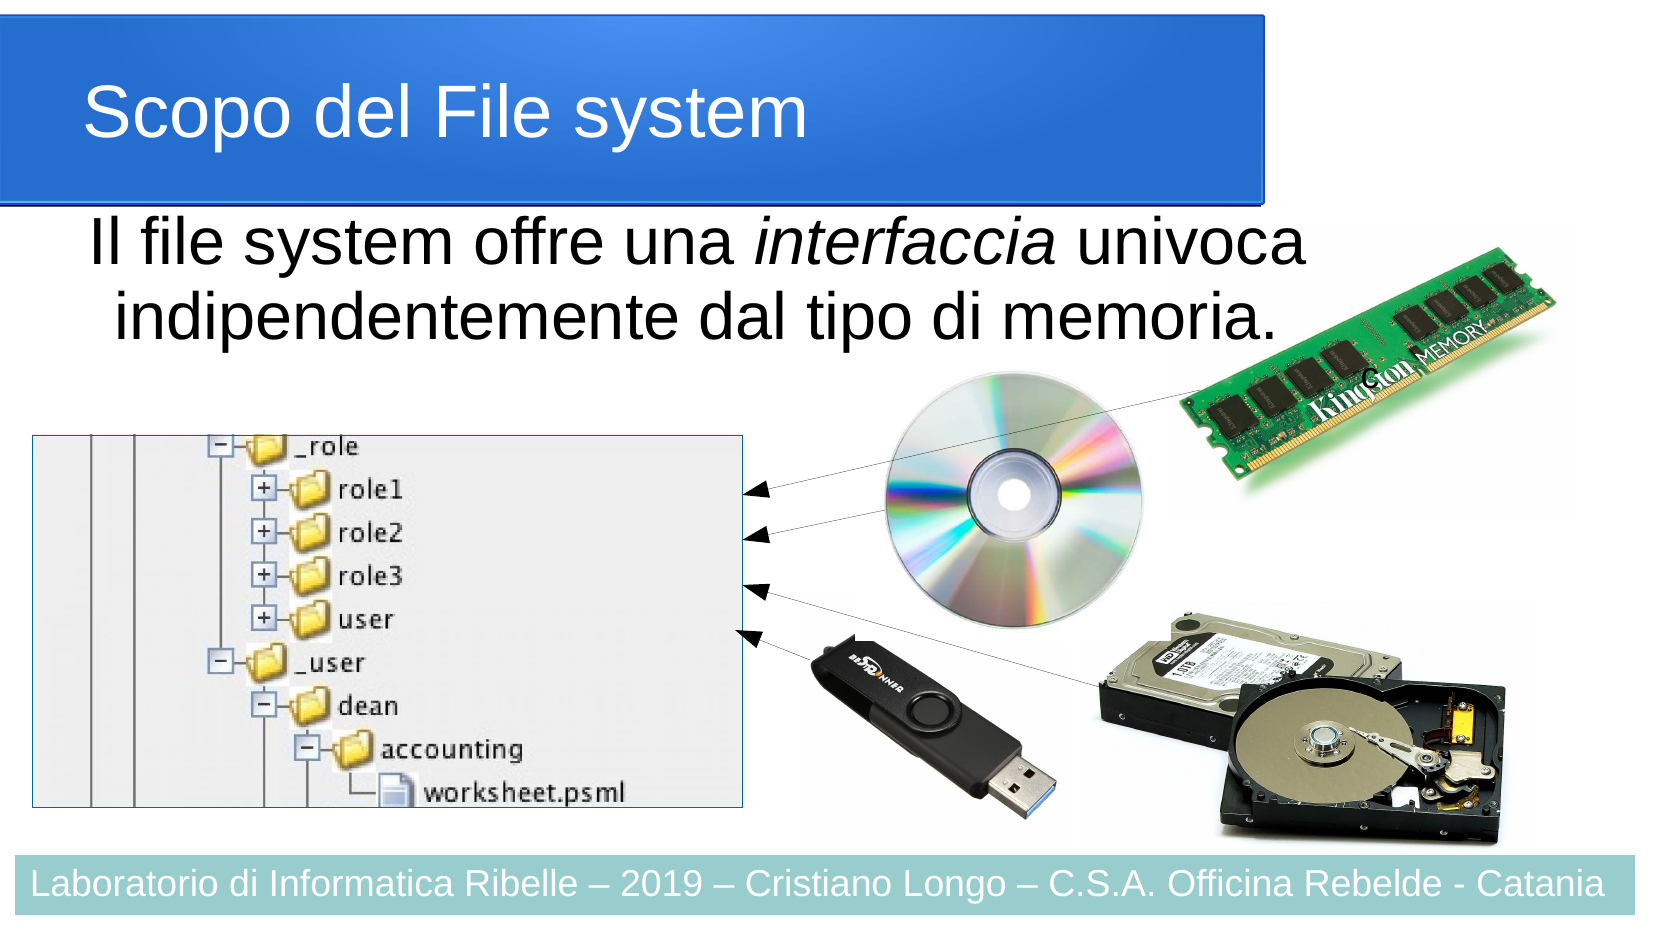

# Scopo del File system
Il file system offre una interfaccia univoca indipendentemente dal tipo di memoria.
c
Laboratorio di Informatica Ribelle – 2019 – Cristiano Longo – C.S.A. Officina Rebelde - Catania